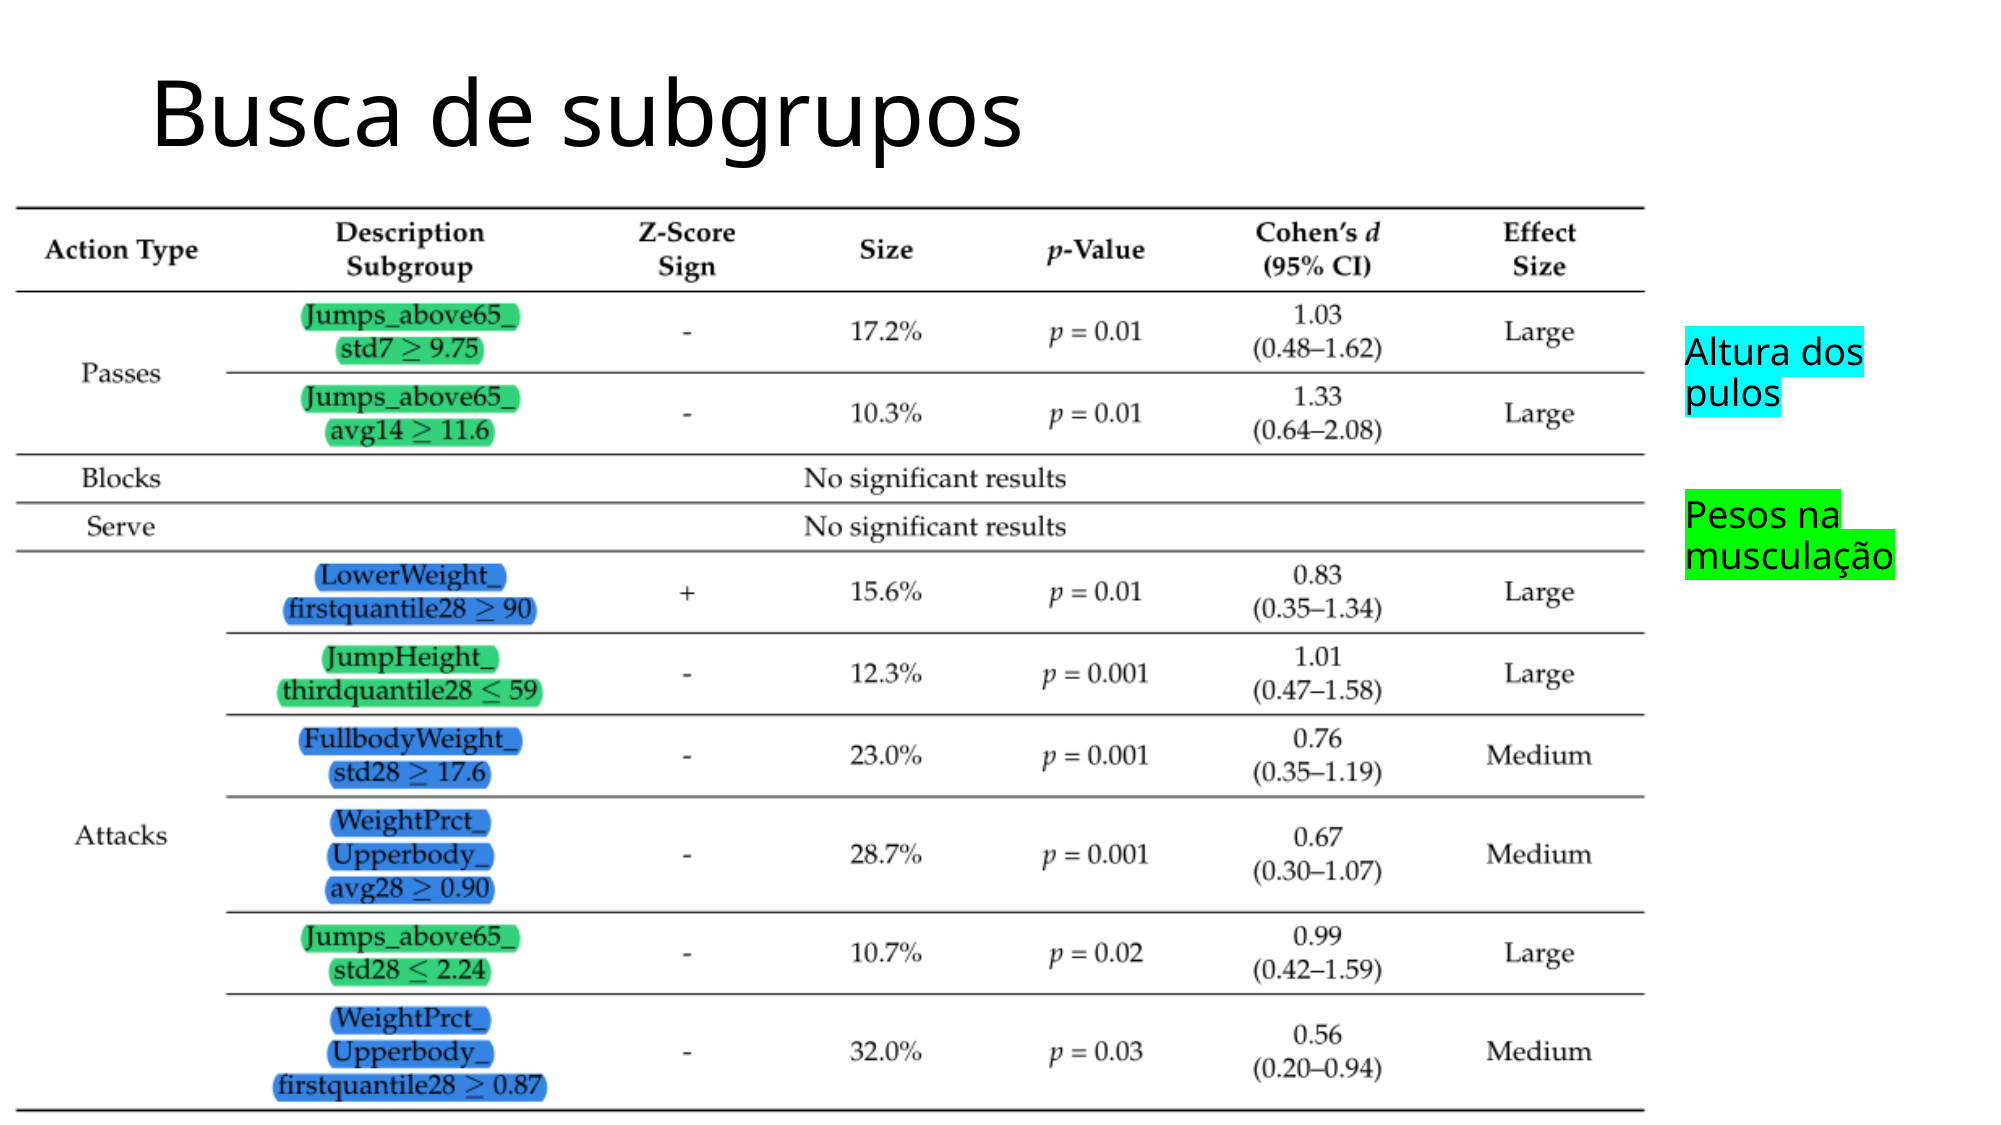

Busca de subgrupos
#
Altura dos pulos
Pesos na musculação